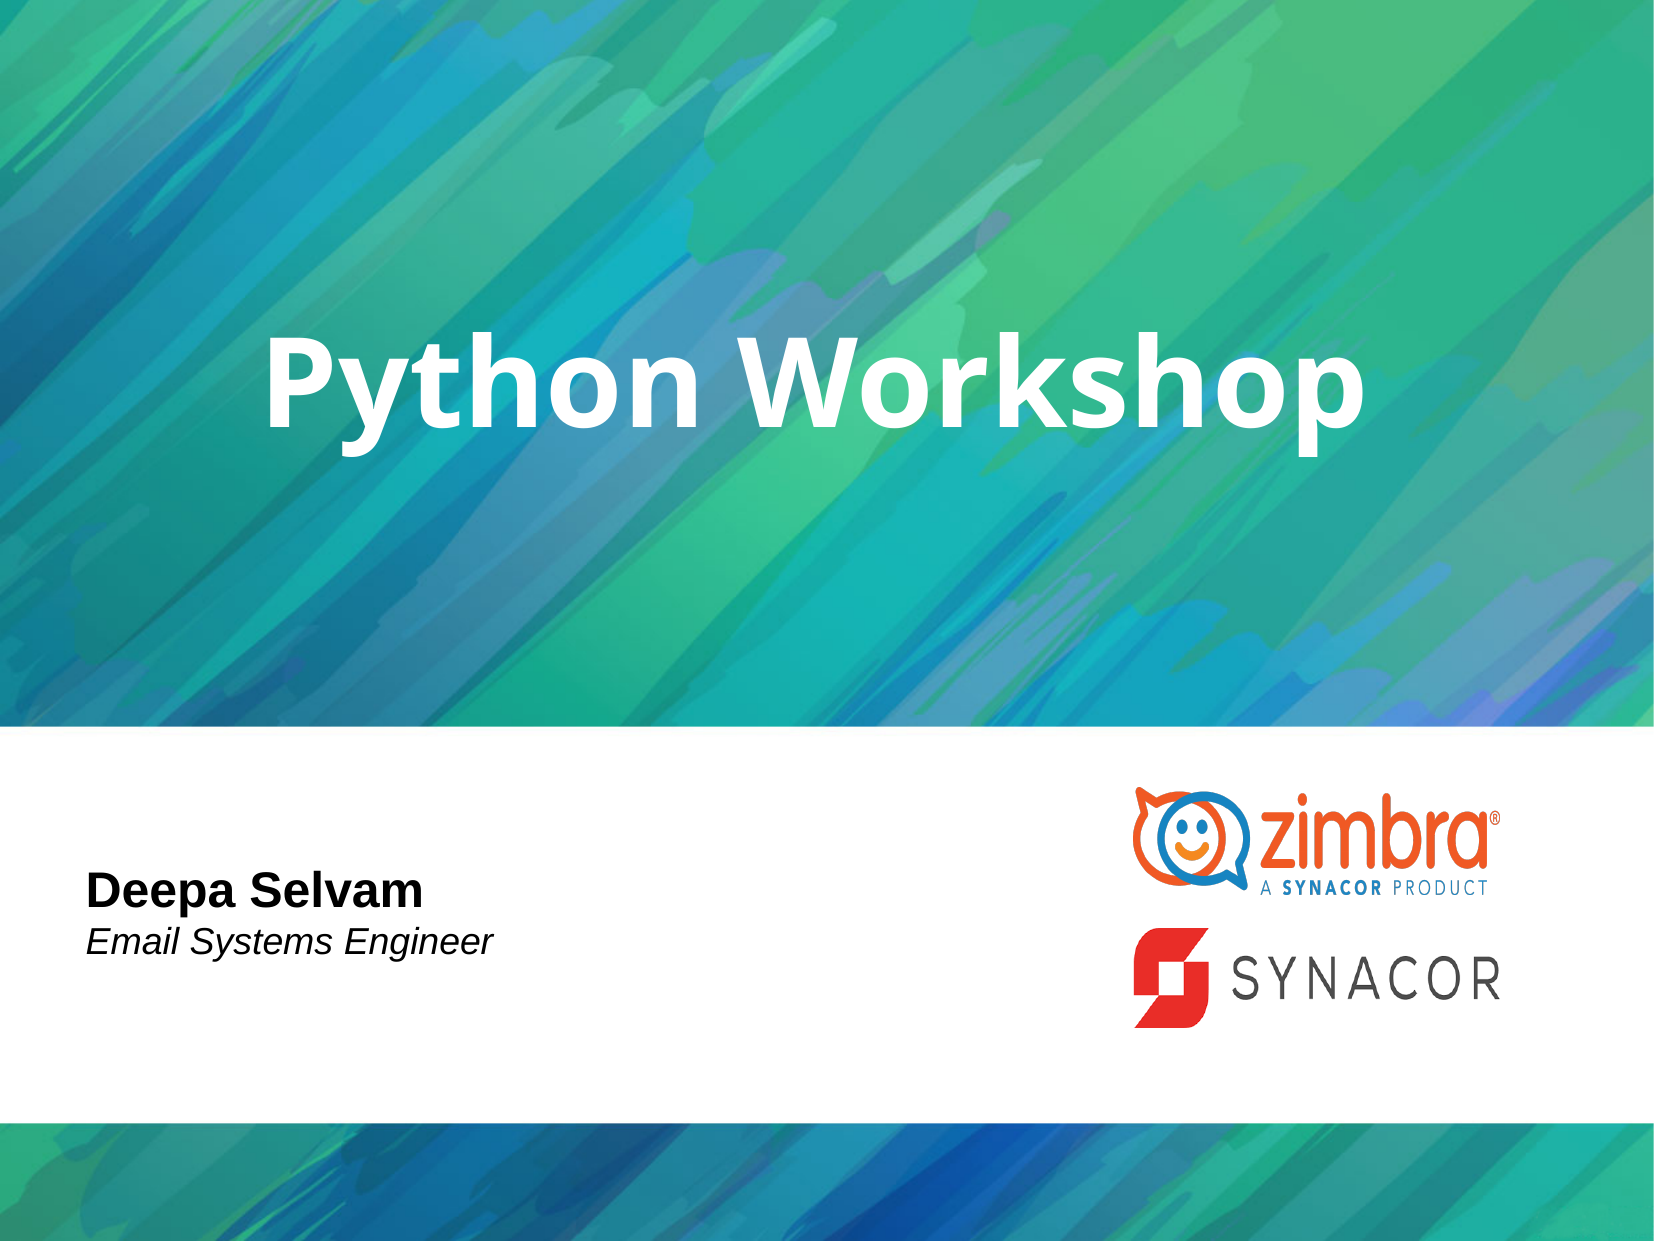

Python Workshop
Deepa Selvam
Email Systems Engineer